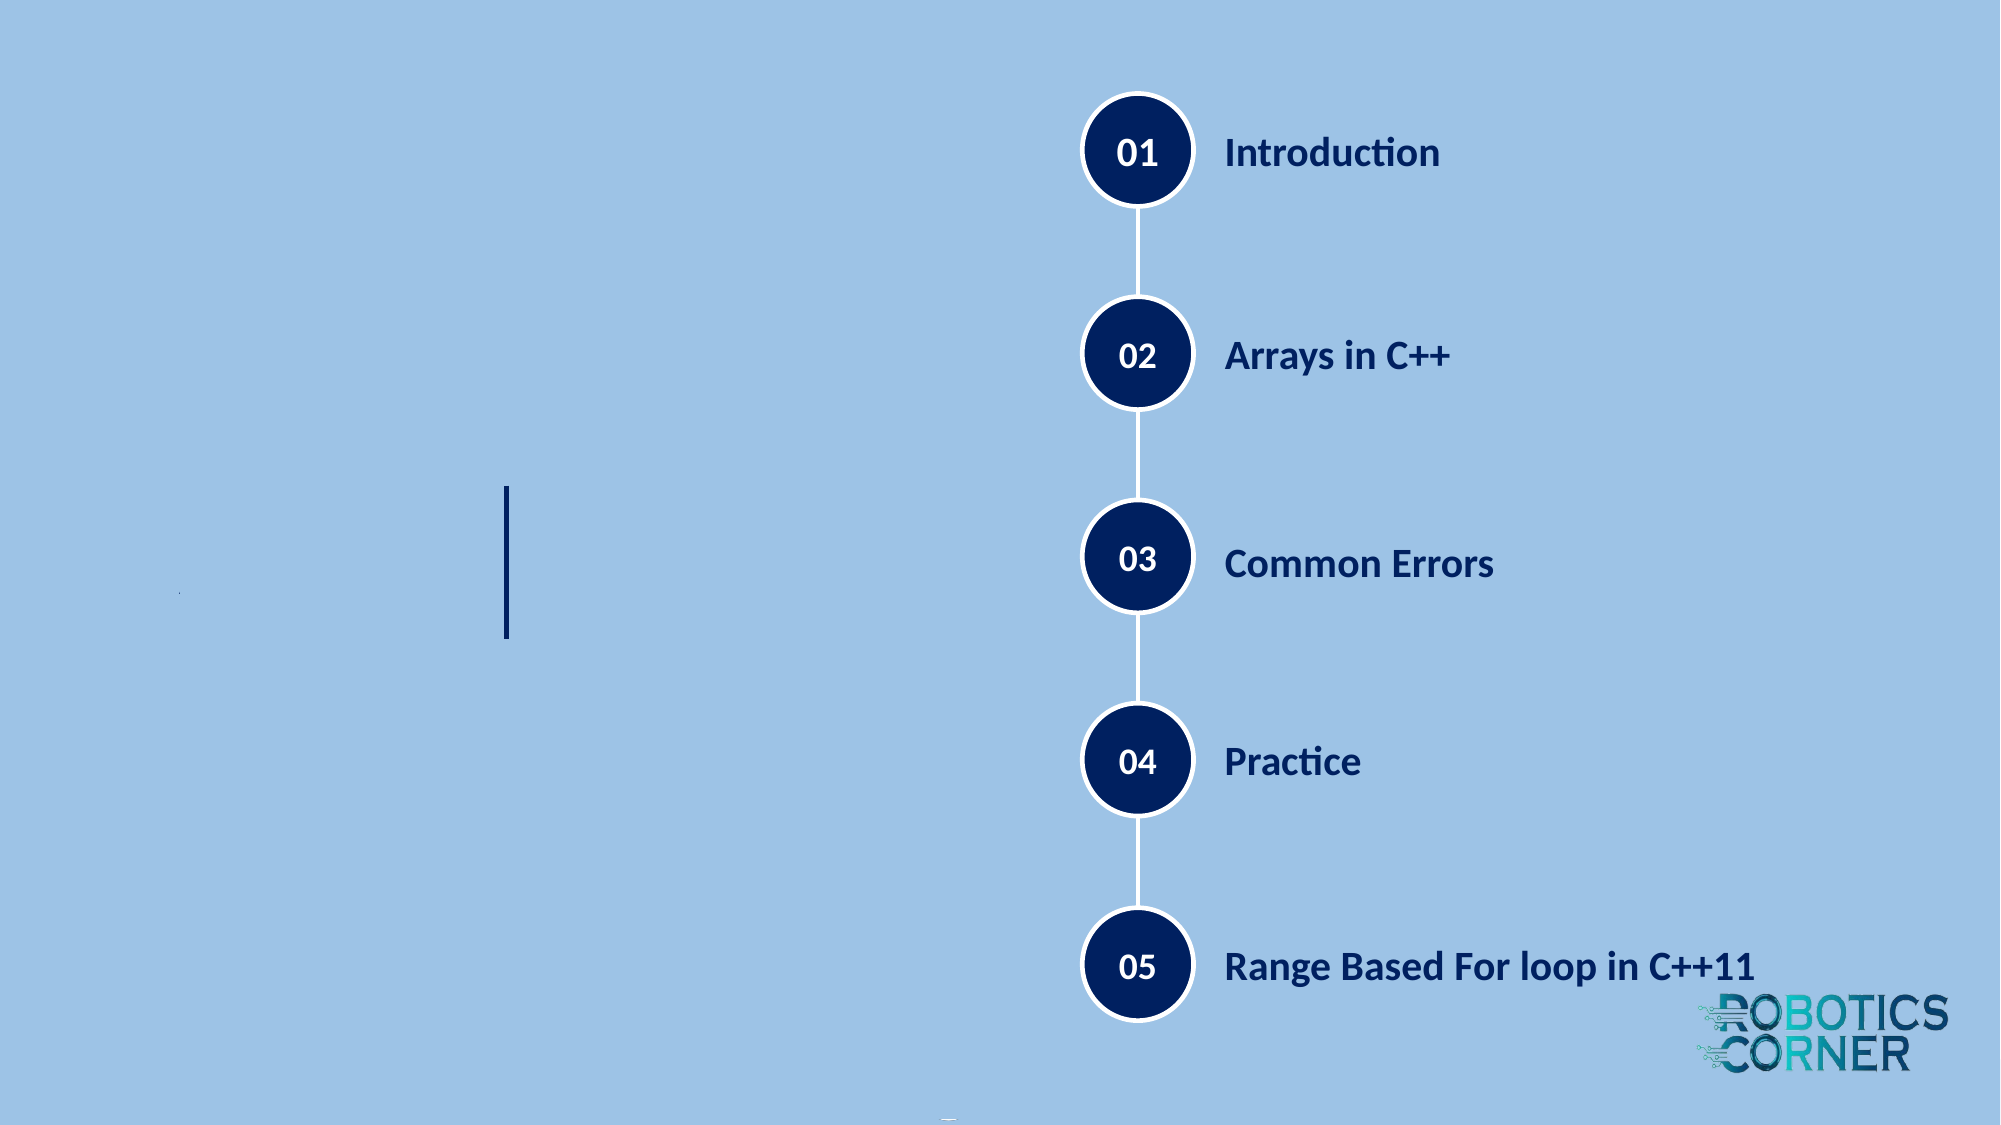

01
Introduction
02
Arrays in C++
03
AGENDA
Common Errors
04
Practice
05
Range Based For loop in C++11